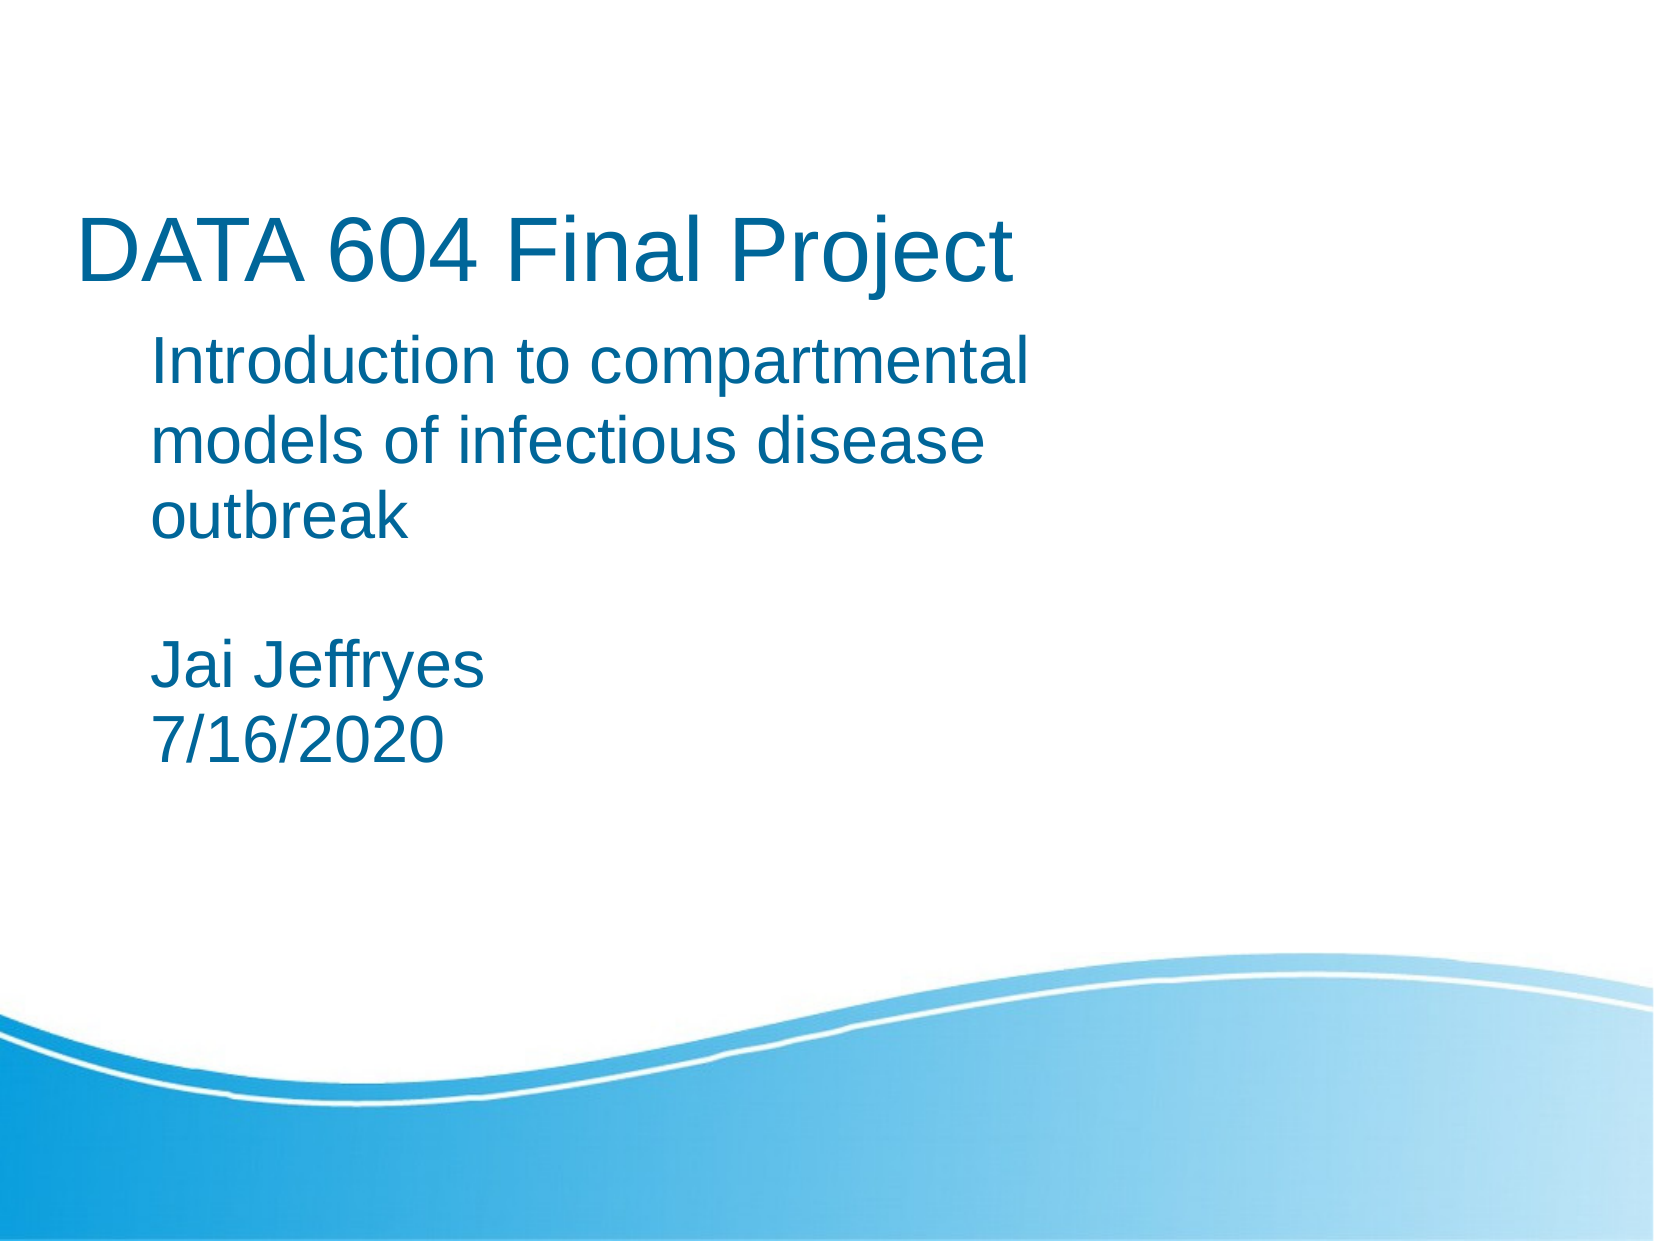

# DATA 604 Final Project Introduction to compartmental models of infectious disease outbreak Jai Jeffryes 7/16/2020